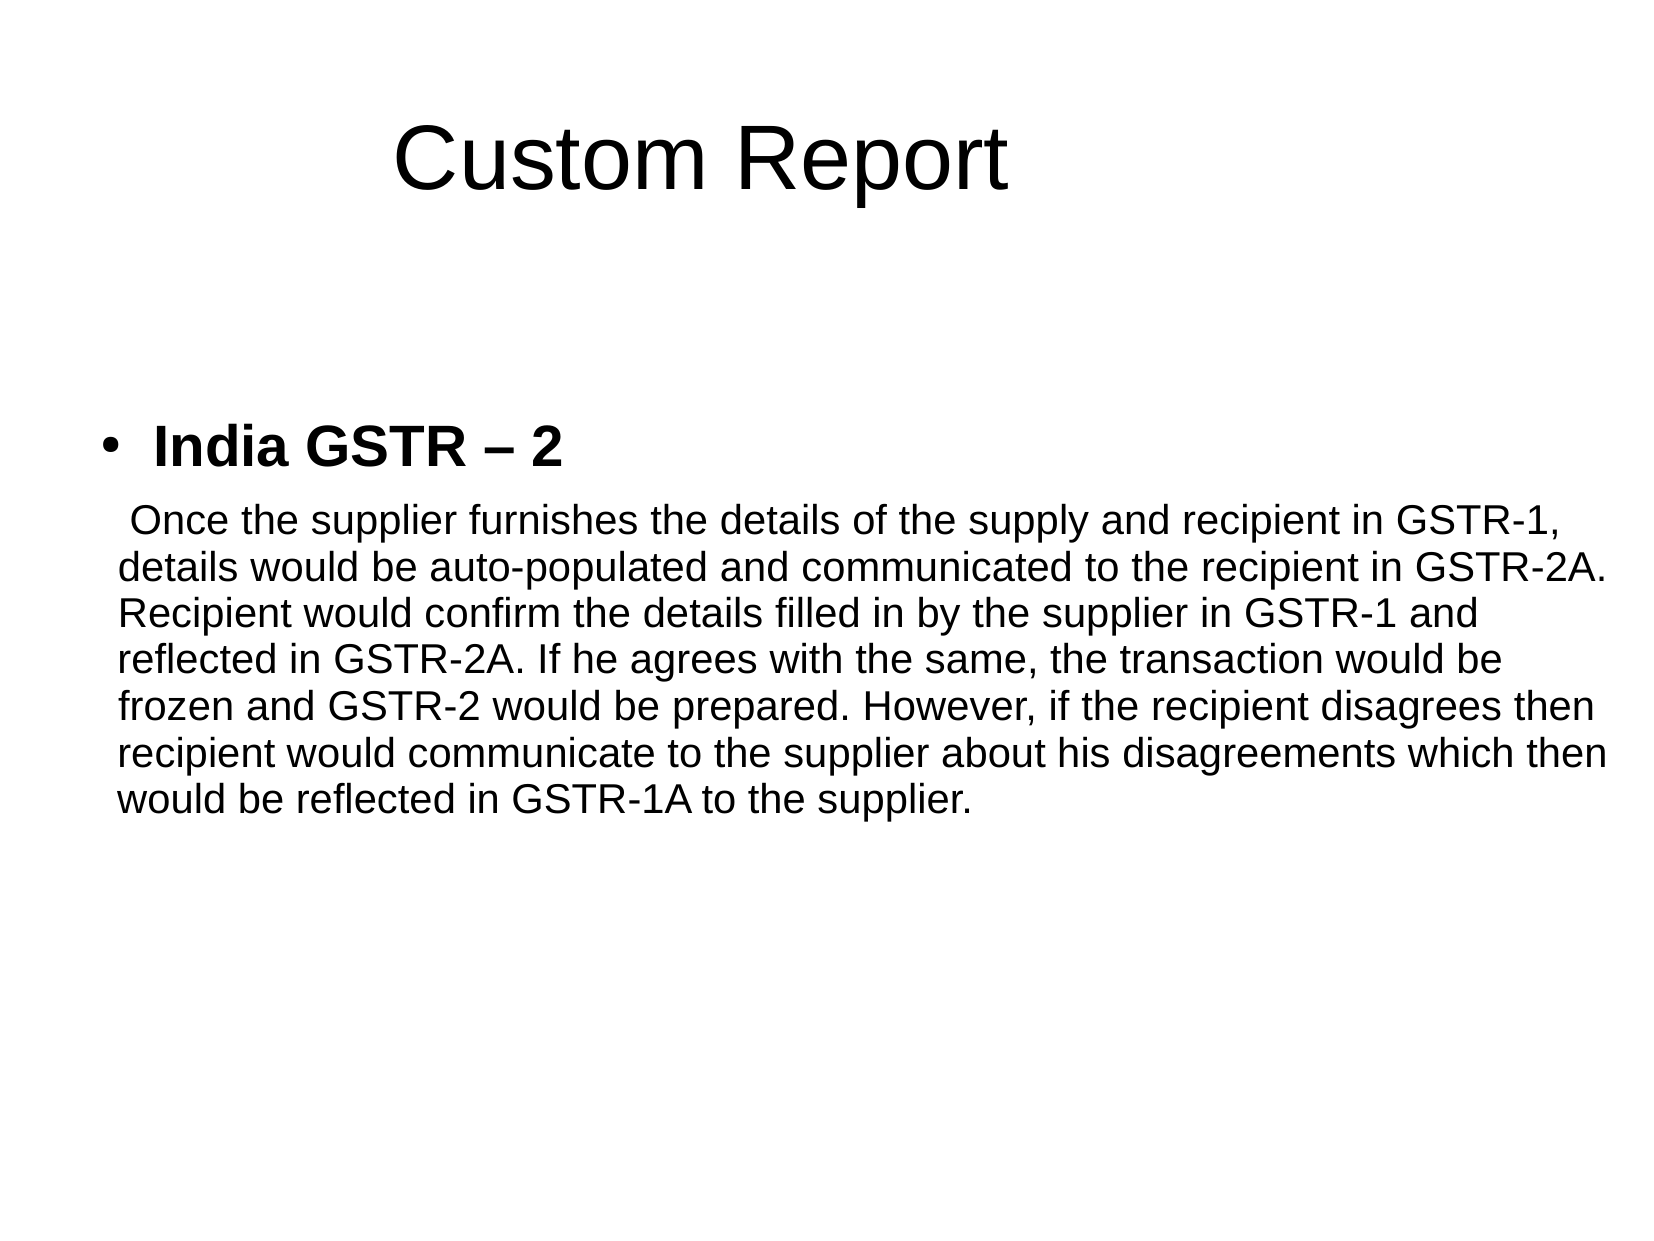

# Custom Report
India GSTR – 2
 Once the supplier furnishes the details of the supply and recipient in GSTR-1, details would be auto-populated and communicated to the recipient in GSTR-2A. Recipient would confirm the details filled in by the supplier in GSTR-1 and reflected in GSTR-2A. If he agrees with the same, the transaction would be frozen and GSTR-2 would be prepared. However, if the recipient disagrees then recipient would communicate to the supplier about his disagreements which then would be reflected in GSTR-1A to the supplier.